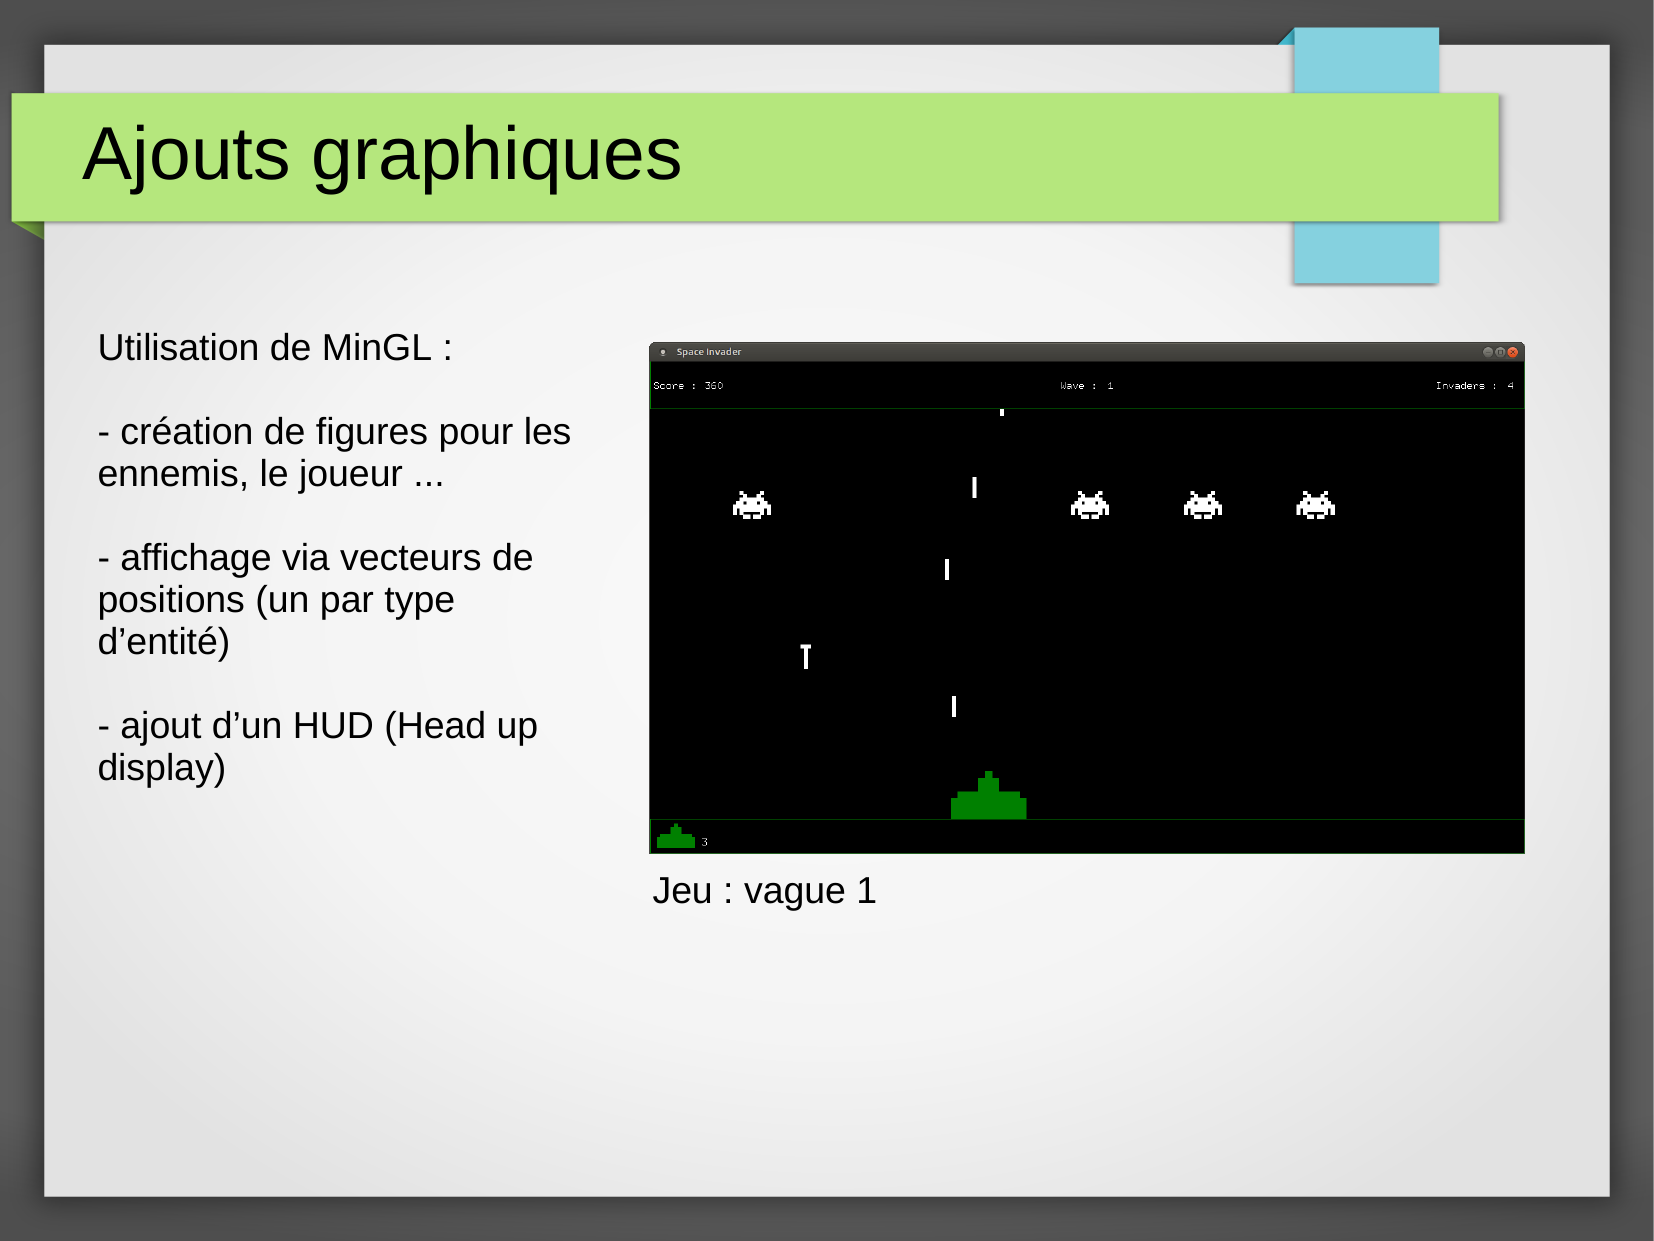

# Ajouts graphiques
Utilisation de MinGL :
- création de figures pour les ennemis, le joueur ...
- affichage via vecteurs de positions (un par type d’entité)
- ajout d’un HUD (Head up display)
Jeu : vague 1